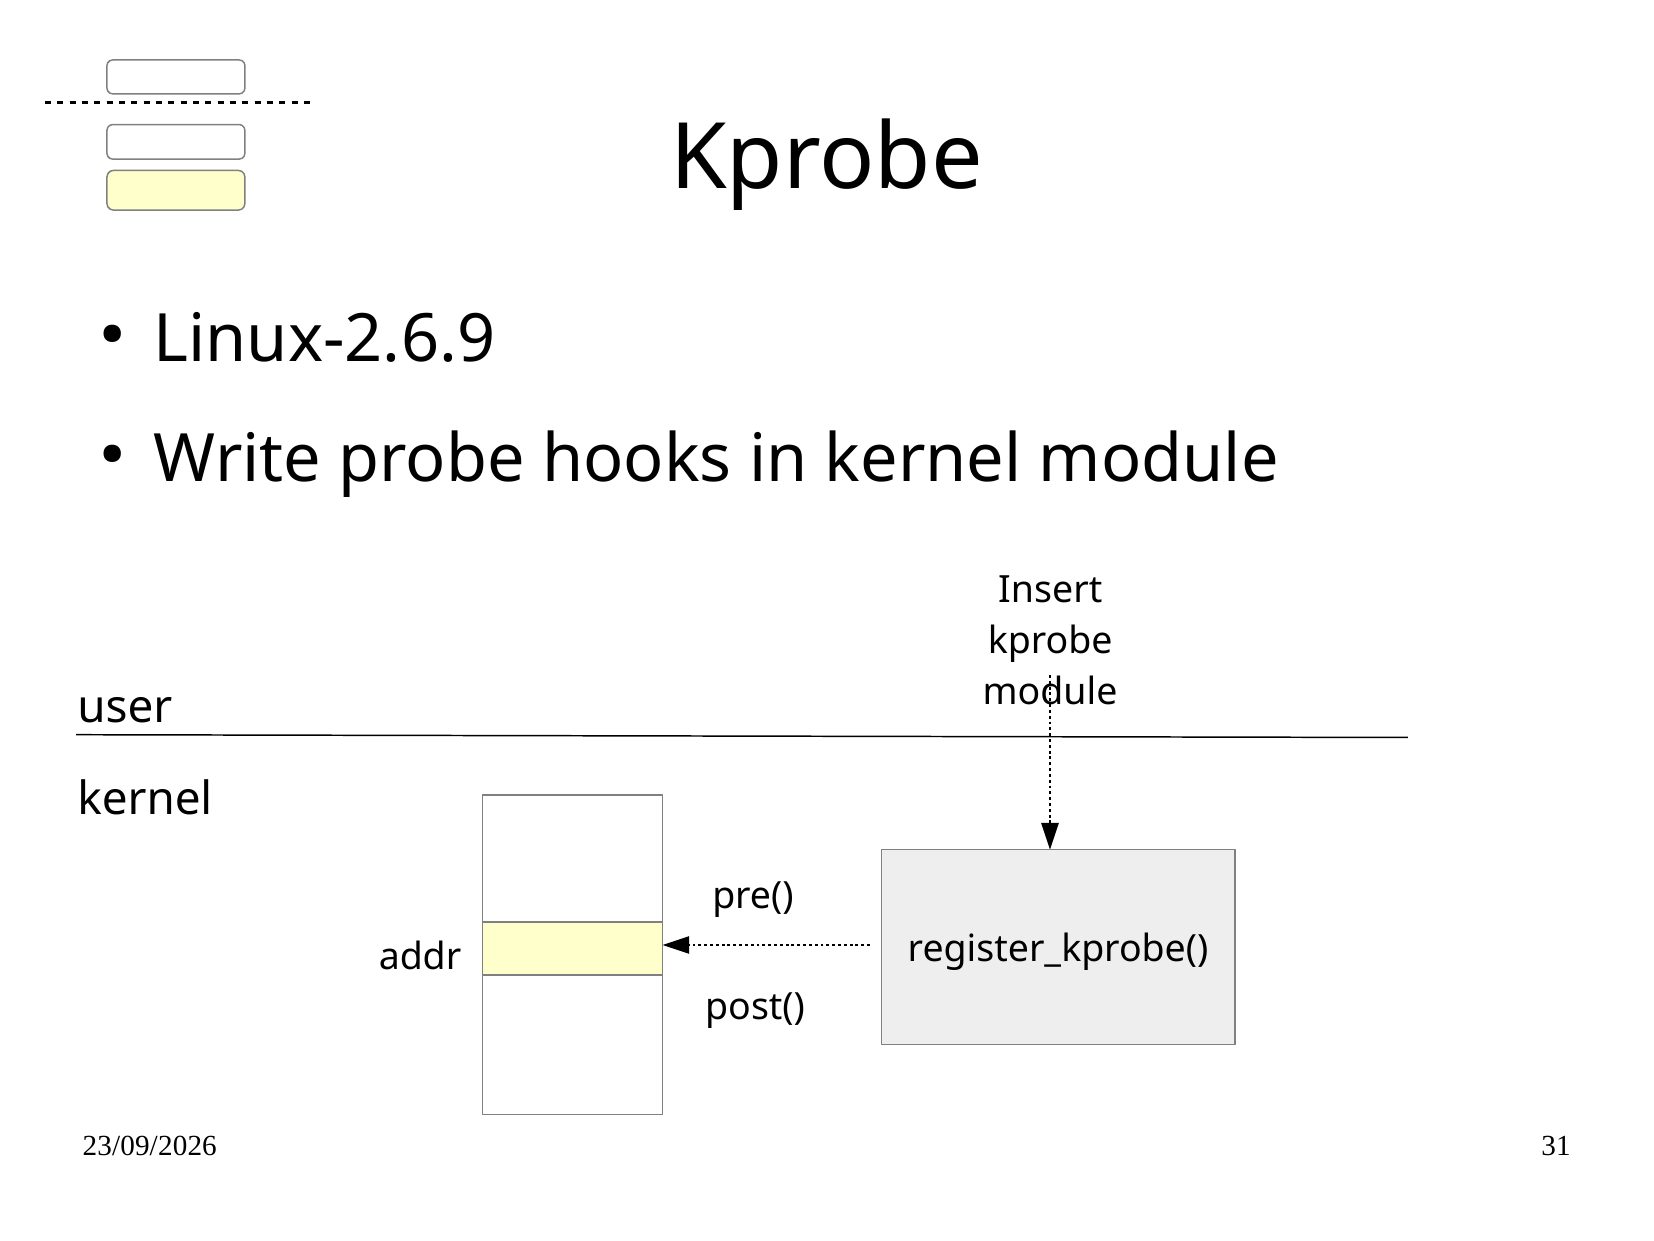

# Kprobe
Linux-2.6.9
Write probe hooks in kernel module
Insert
kprobe module
user
kernel
register_kprobe()
pre()
addr
post()
31